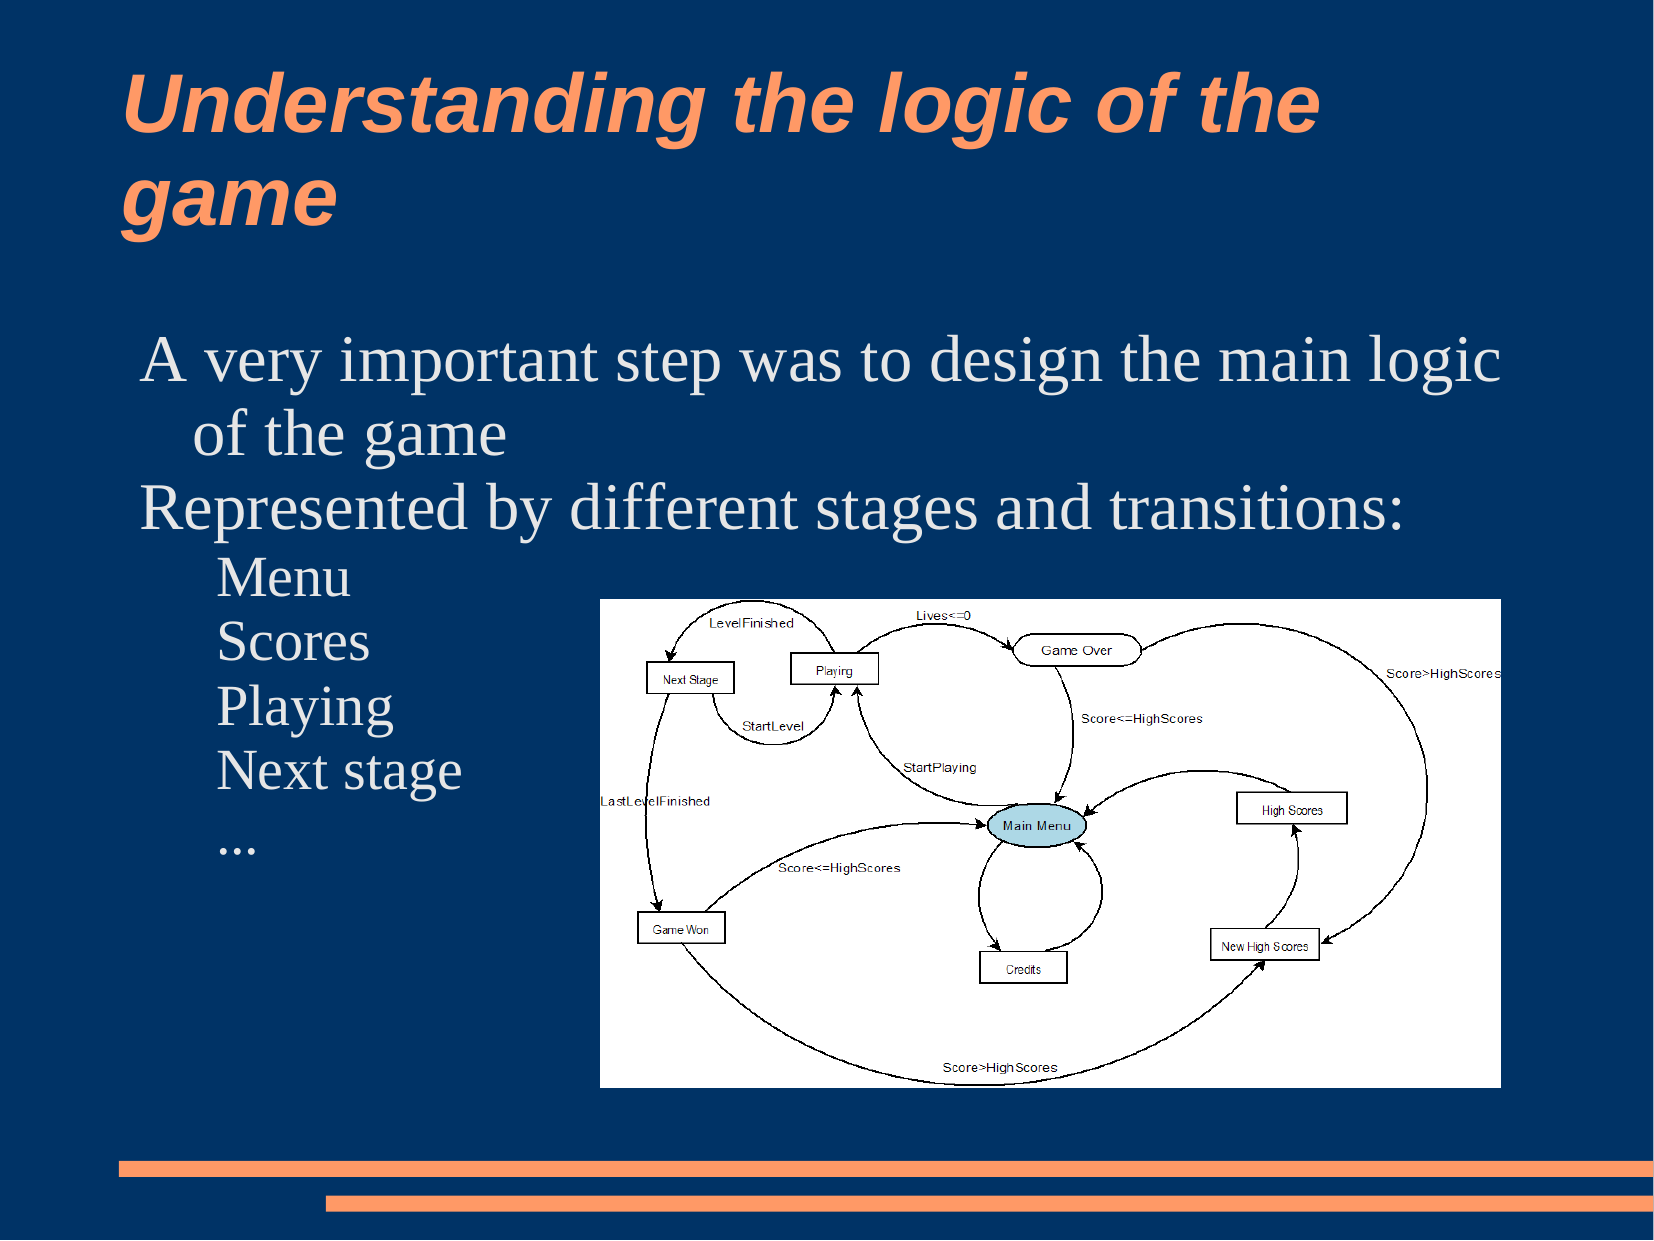

# Understanding the logic of the game
A very important step was to design the main logic of the game
Represented by different stages and transitions:
Menu
Scores
Playing
Next stage
...